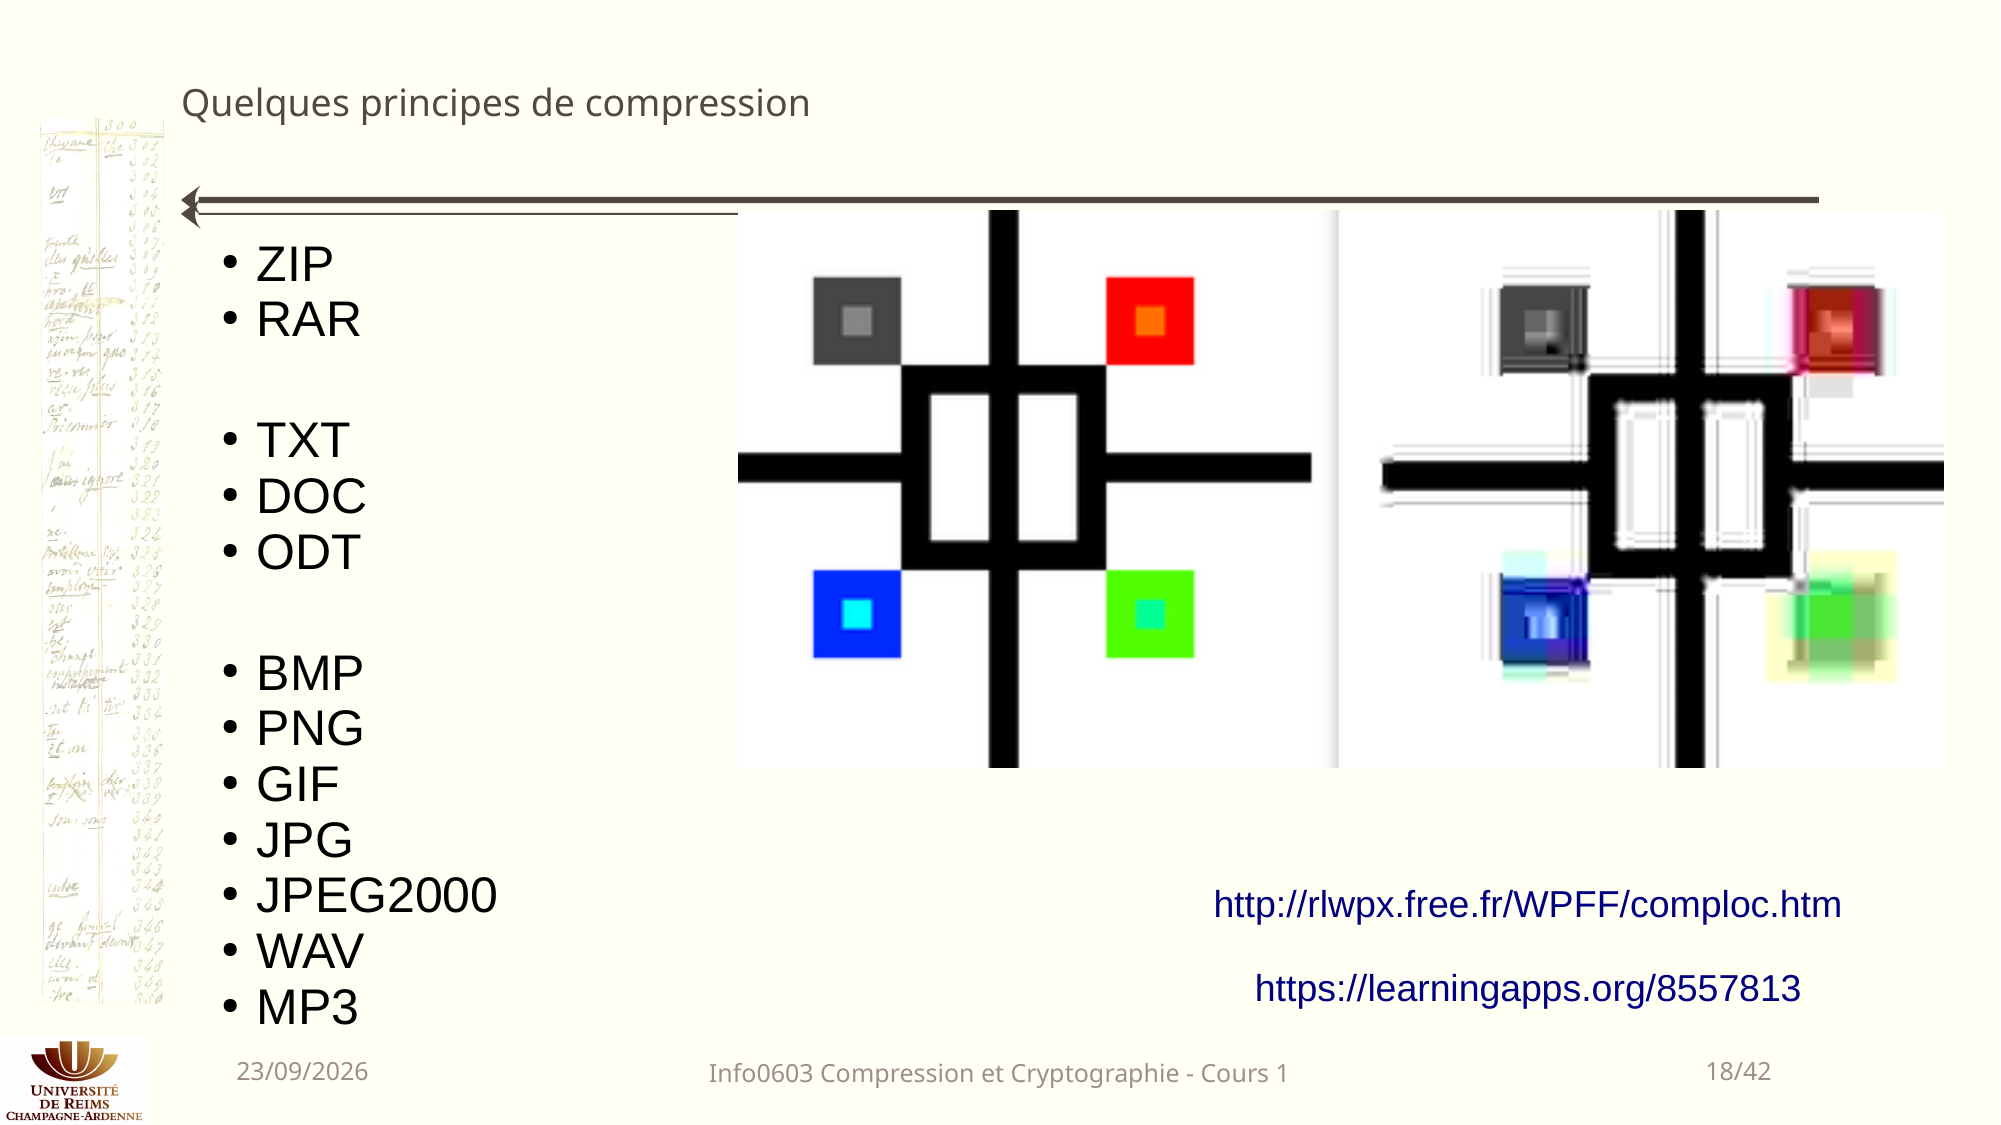

# Quelques principes de compression
ZIP
RAR
TXT
DOC
ODT
BMP
PNG
GIF
JPG
JPEG2000
WAV
MP3
http://rlwpx.free.fr/WPFF/comploc.htm
https://learningapps.org/8557813